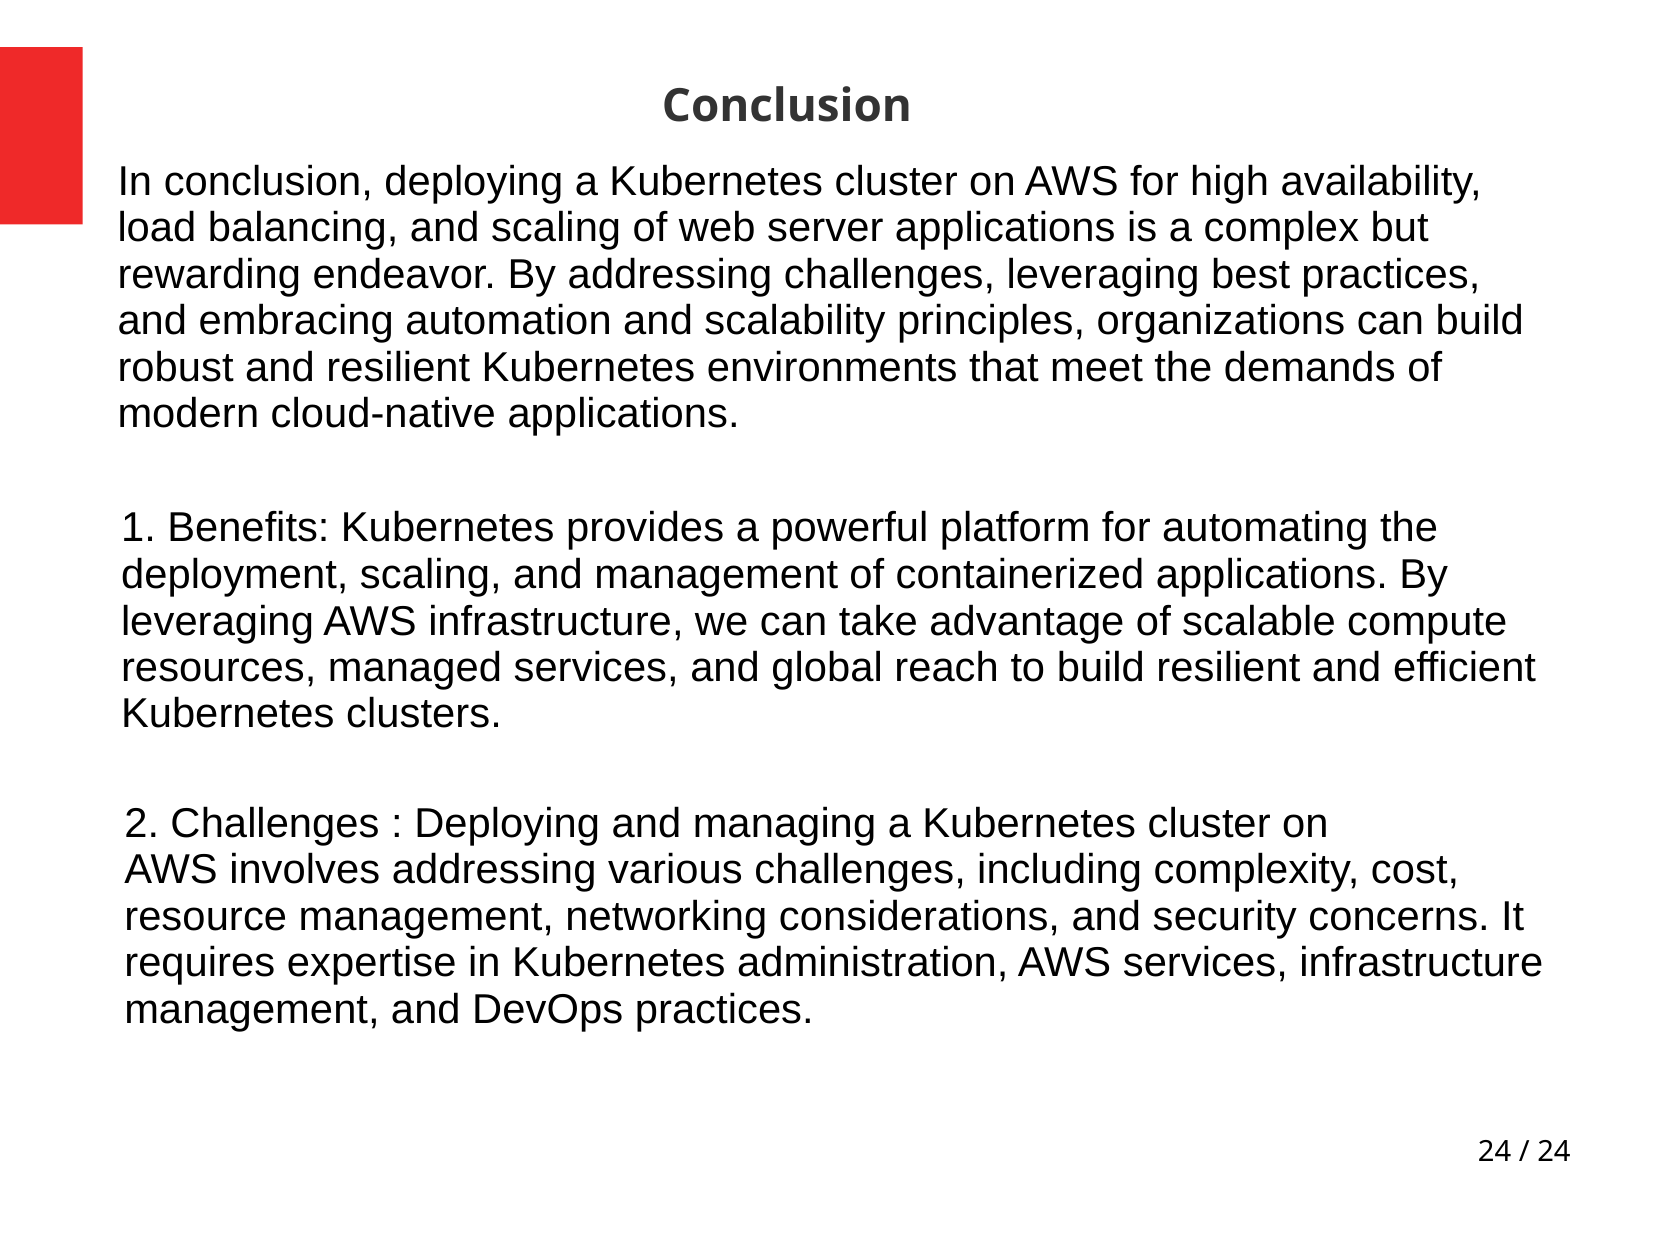

# Conclusion
In conclusion, deploying a Kubernetes cluster on AWS for high availability, load balancing, and scaling of web server applications is a complex but rewarding endeavor. By addressing challenges, leveraging best practices, and embracing automation and scalability principles, organizations can build robust and resilient Kubernetes environments that meet the demands of modern cloud-native applications.
1. Benefits: Kubernetes provides a powerful platform for automating the
deployment, scaling, and management of containerized applications. By
leveraging AWS infrastructure, we can take advantage of scalable compute
resources, managed services, and global reach to build resilient and efficient
Kubernetes clusters.
2. Challenges : Deploying and managing a Kubernetes cluster on
AWS involves addressing various challenges, including complexity, cost,
resource management, networking considerations, and security concerns. It
requires expertise in Kubernetes administration, AWS services, infrastructure
management, and DevOps practices.
24